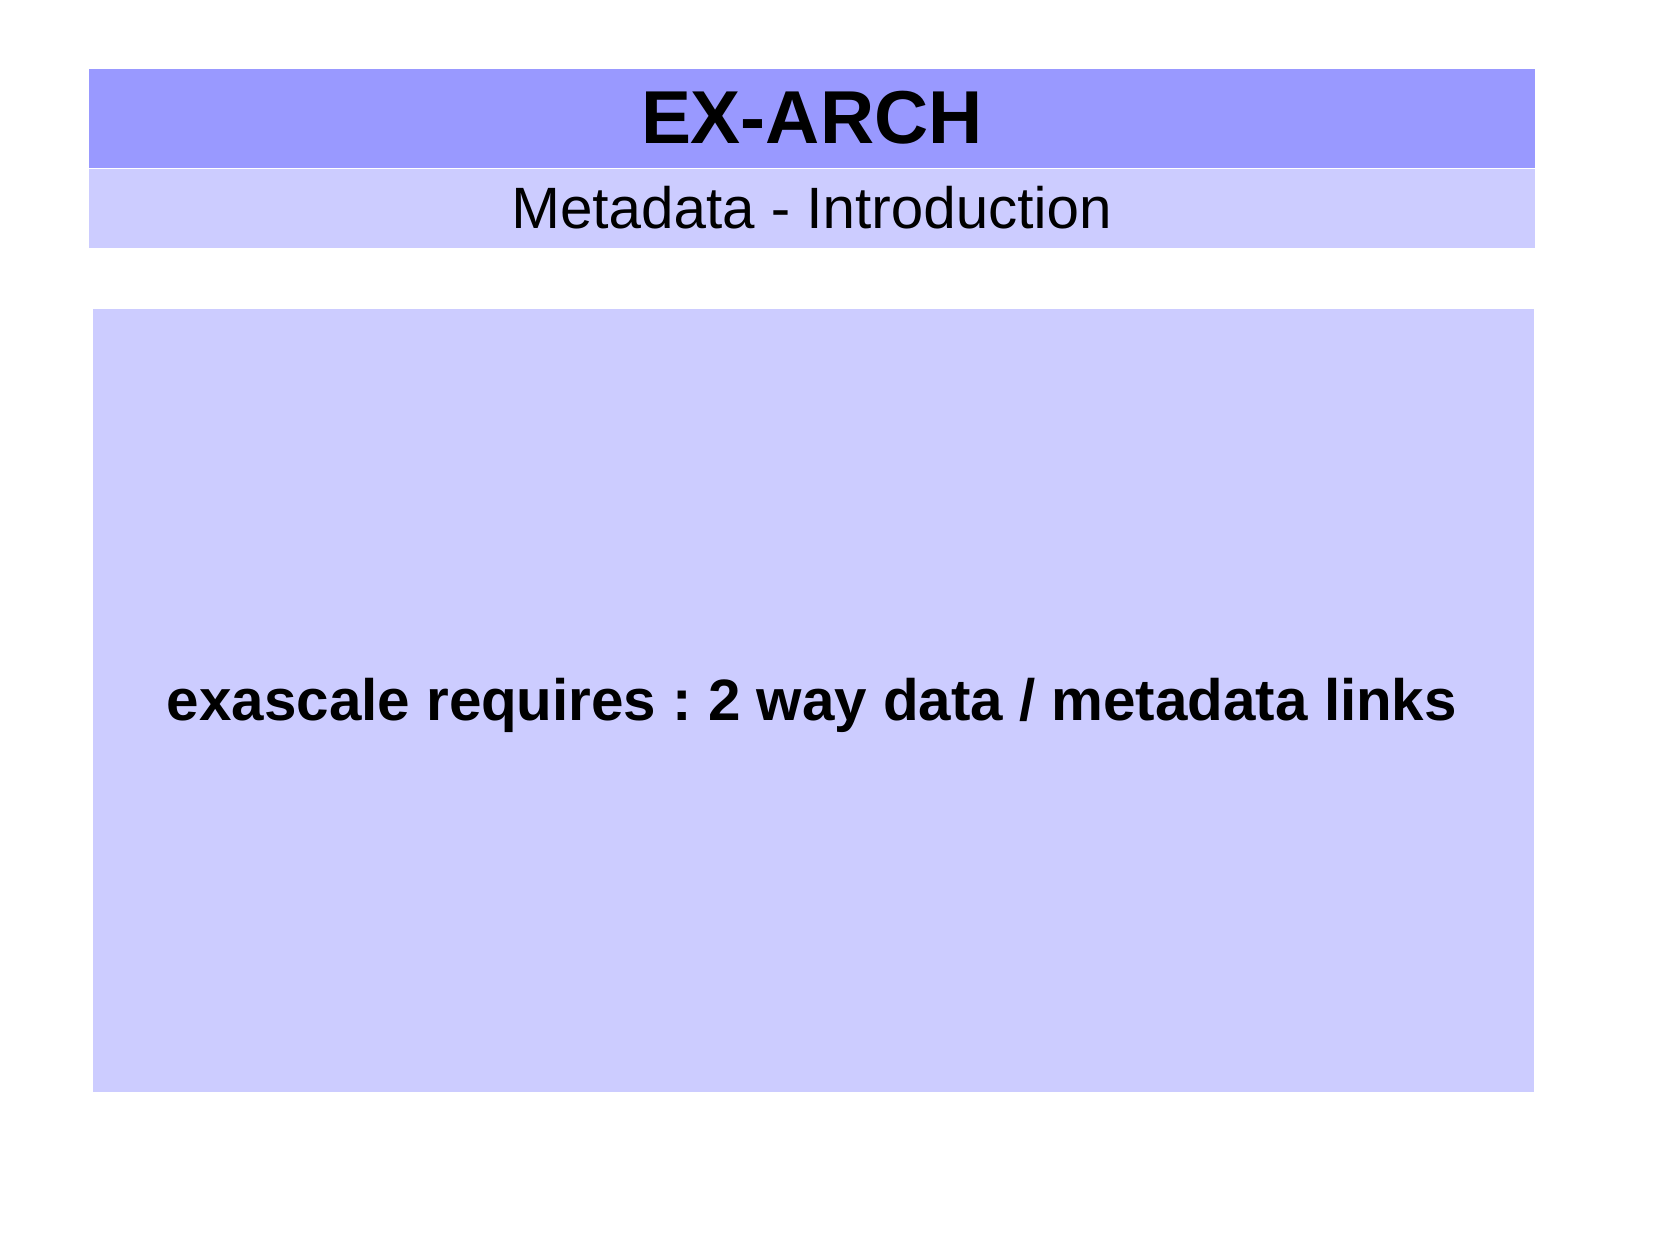

| EX-ARCH |
| --- |
| Metadata - Introduction |
| exascale requires : 2 way data / metadata links |
| --- |